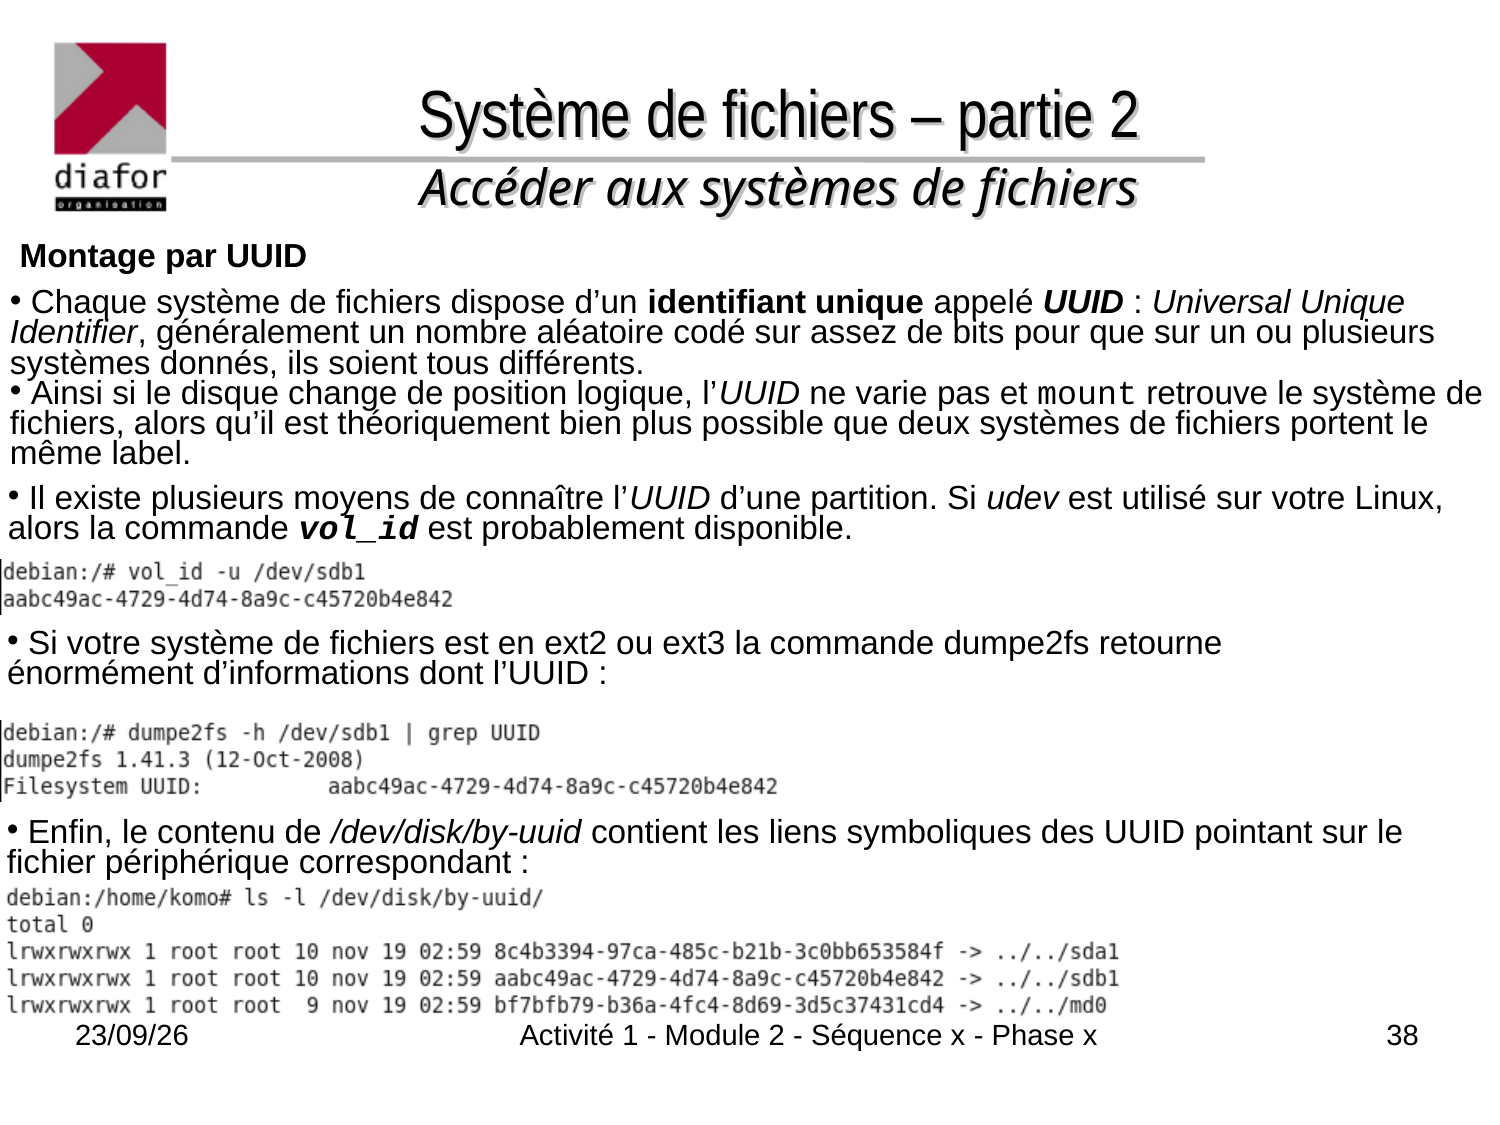

# Système de fichiers – partie 2 Accéder aux systèmes de fichiers
Montage par UUID
 Chaque système de fichiers dispose d’un identifiant unique appelé UUID : Universal Unique Identifier, généralement un nombre aléatoire codé sur assez de bits pour que sur un ou plusieurs systèmes donnés, ils soient tous différents.
 Ainsi si le disque change de position logique, l’UUID ne varie pas et mount retrouve le système de fichiers, alors qu’il est théoriquement bien plus possible que deux systèmes de fichiers portent le même label.
 Il existe plusieurs moyens de connaître l’UUID d’une partition. Si udev est utilisé sur votre Linux, alors la commande vol_id est probablement disponible.
 Si votre système de fichiers est en ext2 ou ext3 la commande dumpe2fs retourne énormément d’informations dont l’UUID :
 Enfin, le contenu de /dev/disk/by-uuid contient les liens symboliques des UUID pointant sur le fichier périphérique correspondant :
Activité 1 - Module 2 - Séquence x - Phase x
38